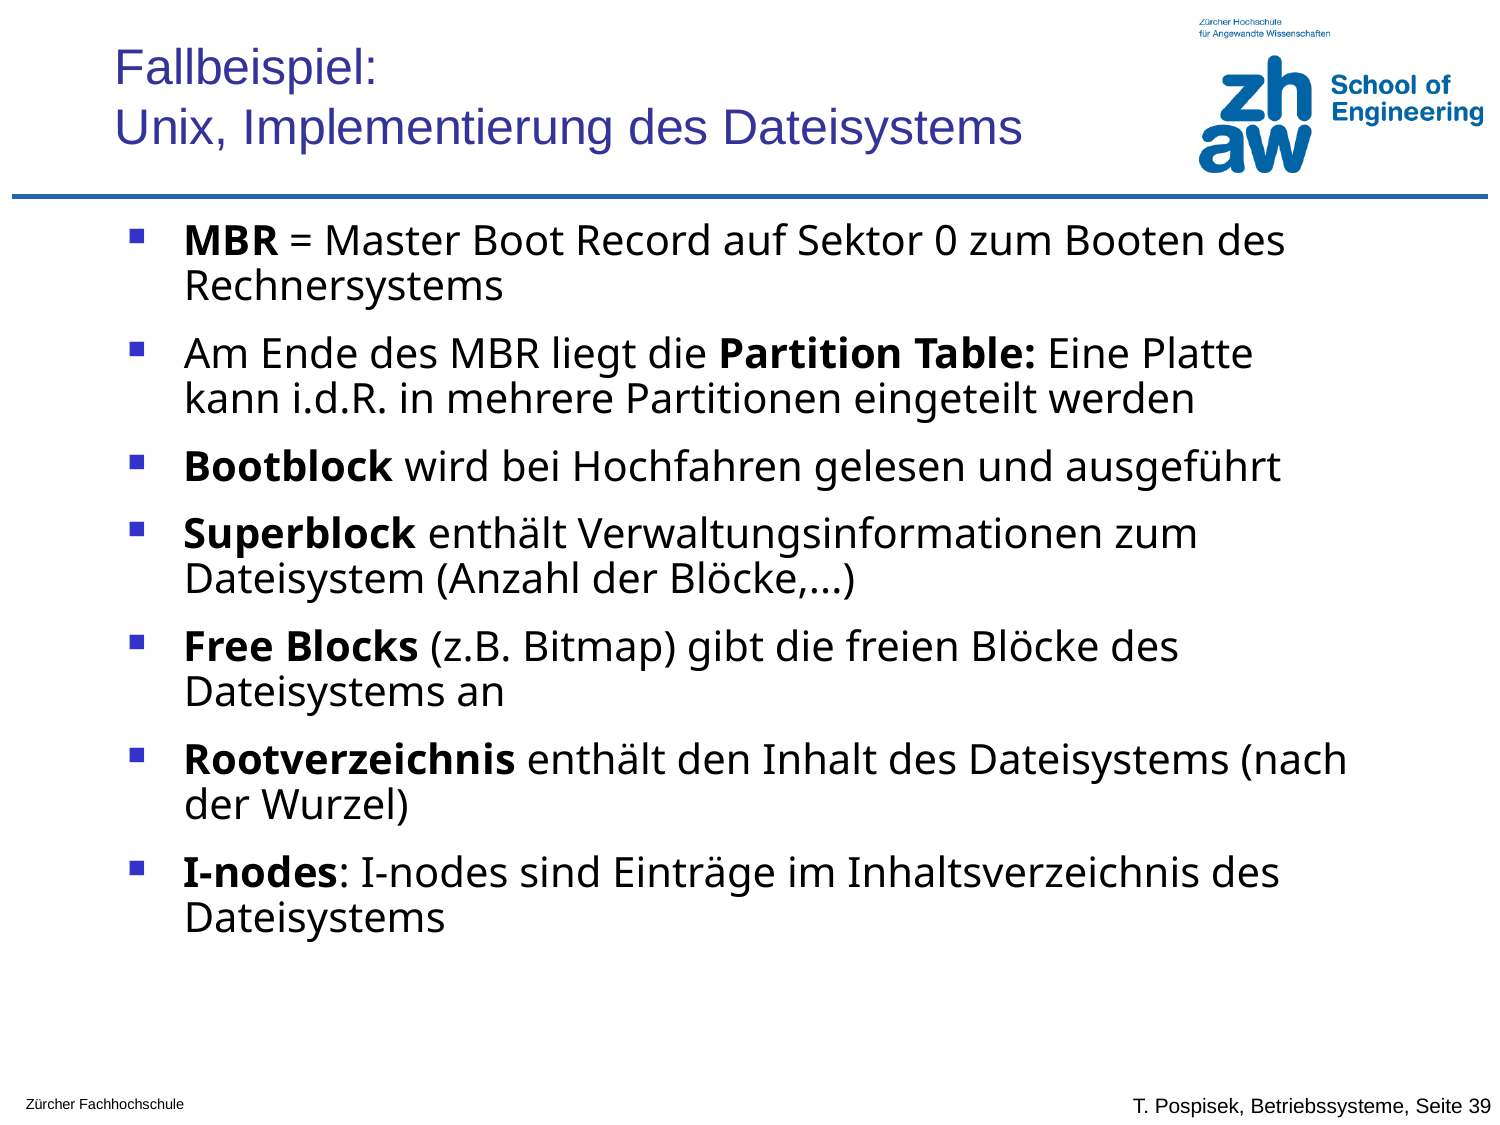

# Fallbeispiel: Unix, Implementierung des Dateisystems
MBR = Master Boot Record auf Sektor 0 zum Booten des Rechnersystems
Am Ende des MBR liegt die Partition Table: Eine Platte kann i.d.R. in mehrere Partitionen eingeteilt werden
Bootblock wird bei Hochfahren gelesen und ausgeführt
Superblock enthält Verwaltungsinformationen zum Dateisystem (Anzahl der Blöcke,...)
Free Blocks (z.B. Bitmap) gibt die freien Blöcke des Dateisystems an
Rootverzeichnis enthält den Inhalt des Dateisystems (nach der Wurzel)
I-nodes: I-nodes sind Einträge im Inhaltsverzeichnis des Dateisystems